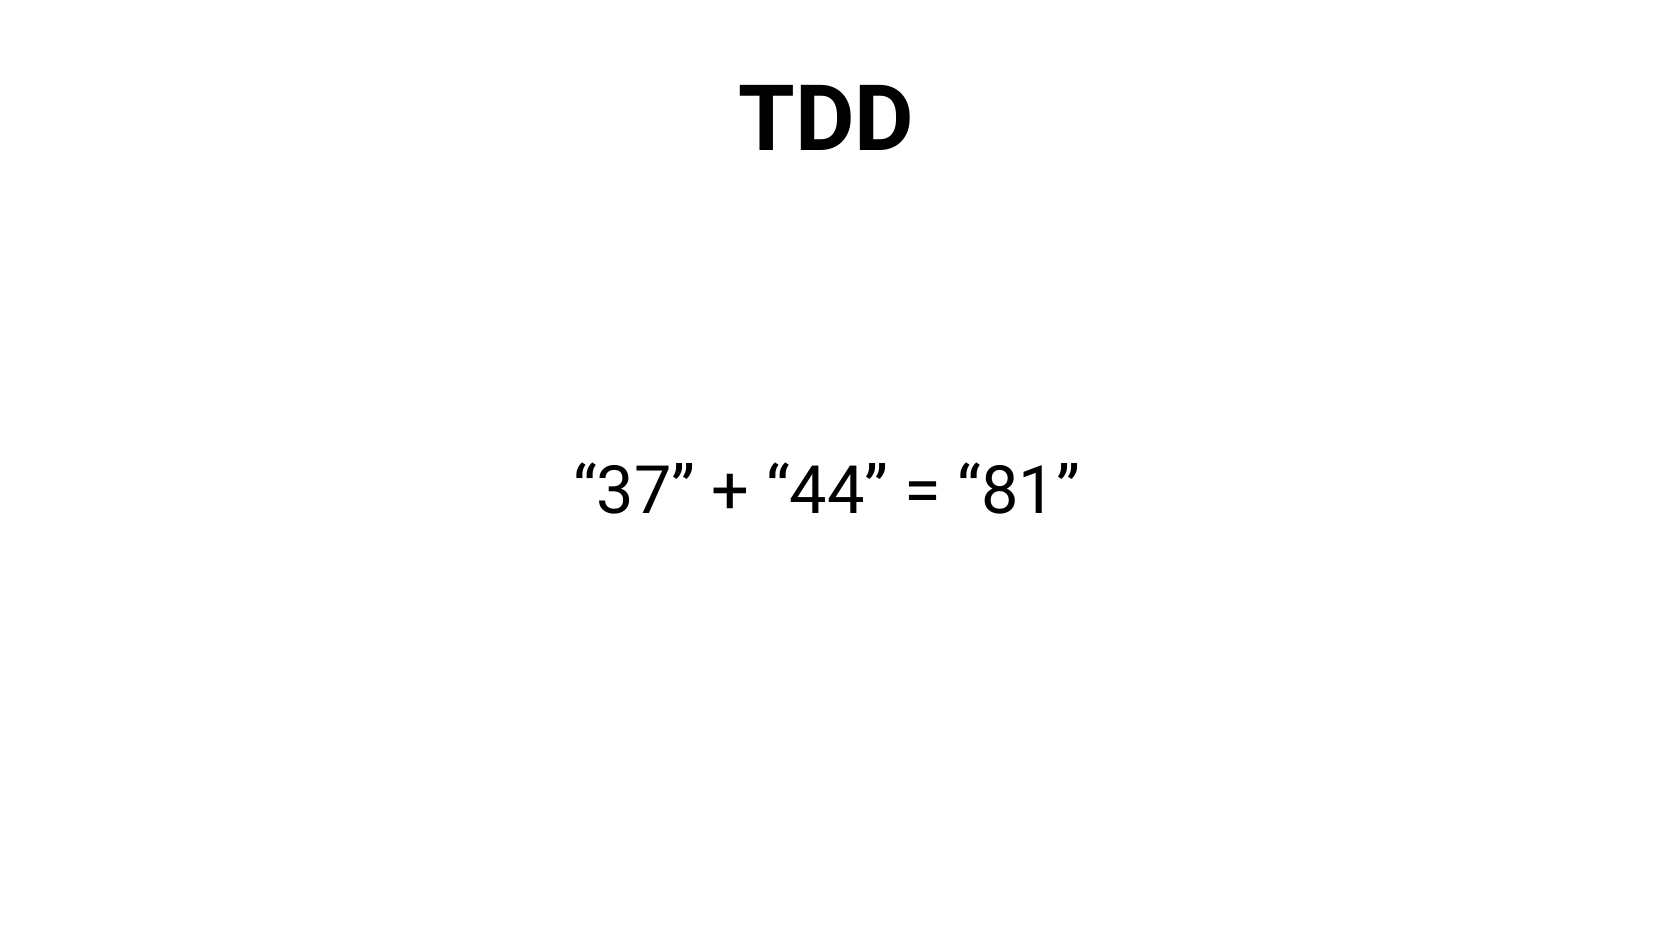

# TDD
“37” + “44” = “81”